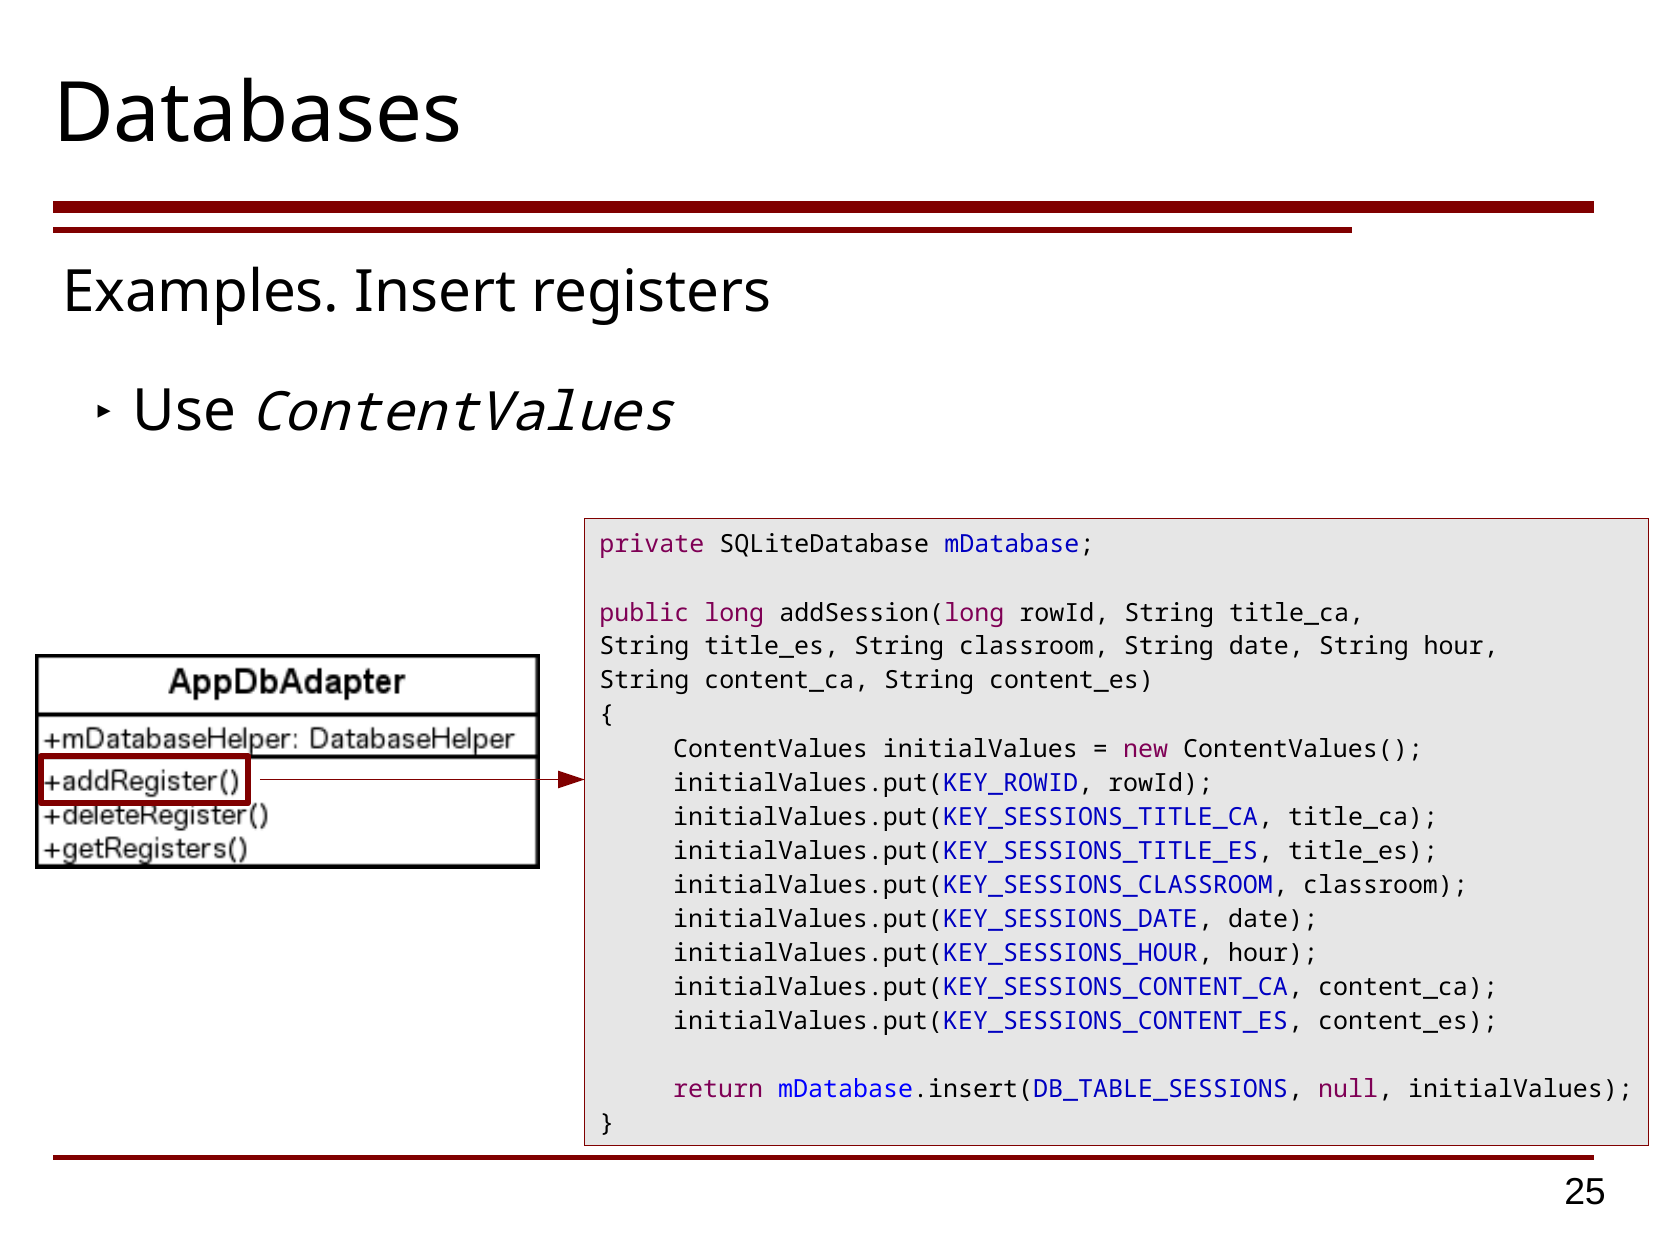

# Databases
Examples. Insert registers
Use ContentValues
private SQLiteDatabase mDatabase;
public long addSession(long rowId, String title_ca,
String title_es, String classroom, String date, String hour,
String content_ca, String content_es)
{
	ContentValues initialValues = new ContentValues();
	initialValues.put(KEY_ROWID, rowId);
	initialValues.put(KEY_SESSIONS_TITLE_CA, title_ca);
	initialValues.put(KEY_SESSIONS_TITLE_ES, title_es);
	initialValues.put(KEY_SESSIONS_CLASSROOM, classroom);
	initialValues.put(KEY_SESSIONS_DATE, date);
	initialValues.put(KEY_SESSIONS_HOUR, hour);
	initialValues.put(KEY_SESSIONS_CONTENT_CA, content_ca);
	initialValues.put(KEY_SESSIONS_CONTENT_ES, content_es);
	return mDatabase.insert(DB_TABLE_SESSIONS, null, initialValues);
}